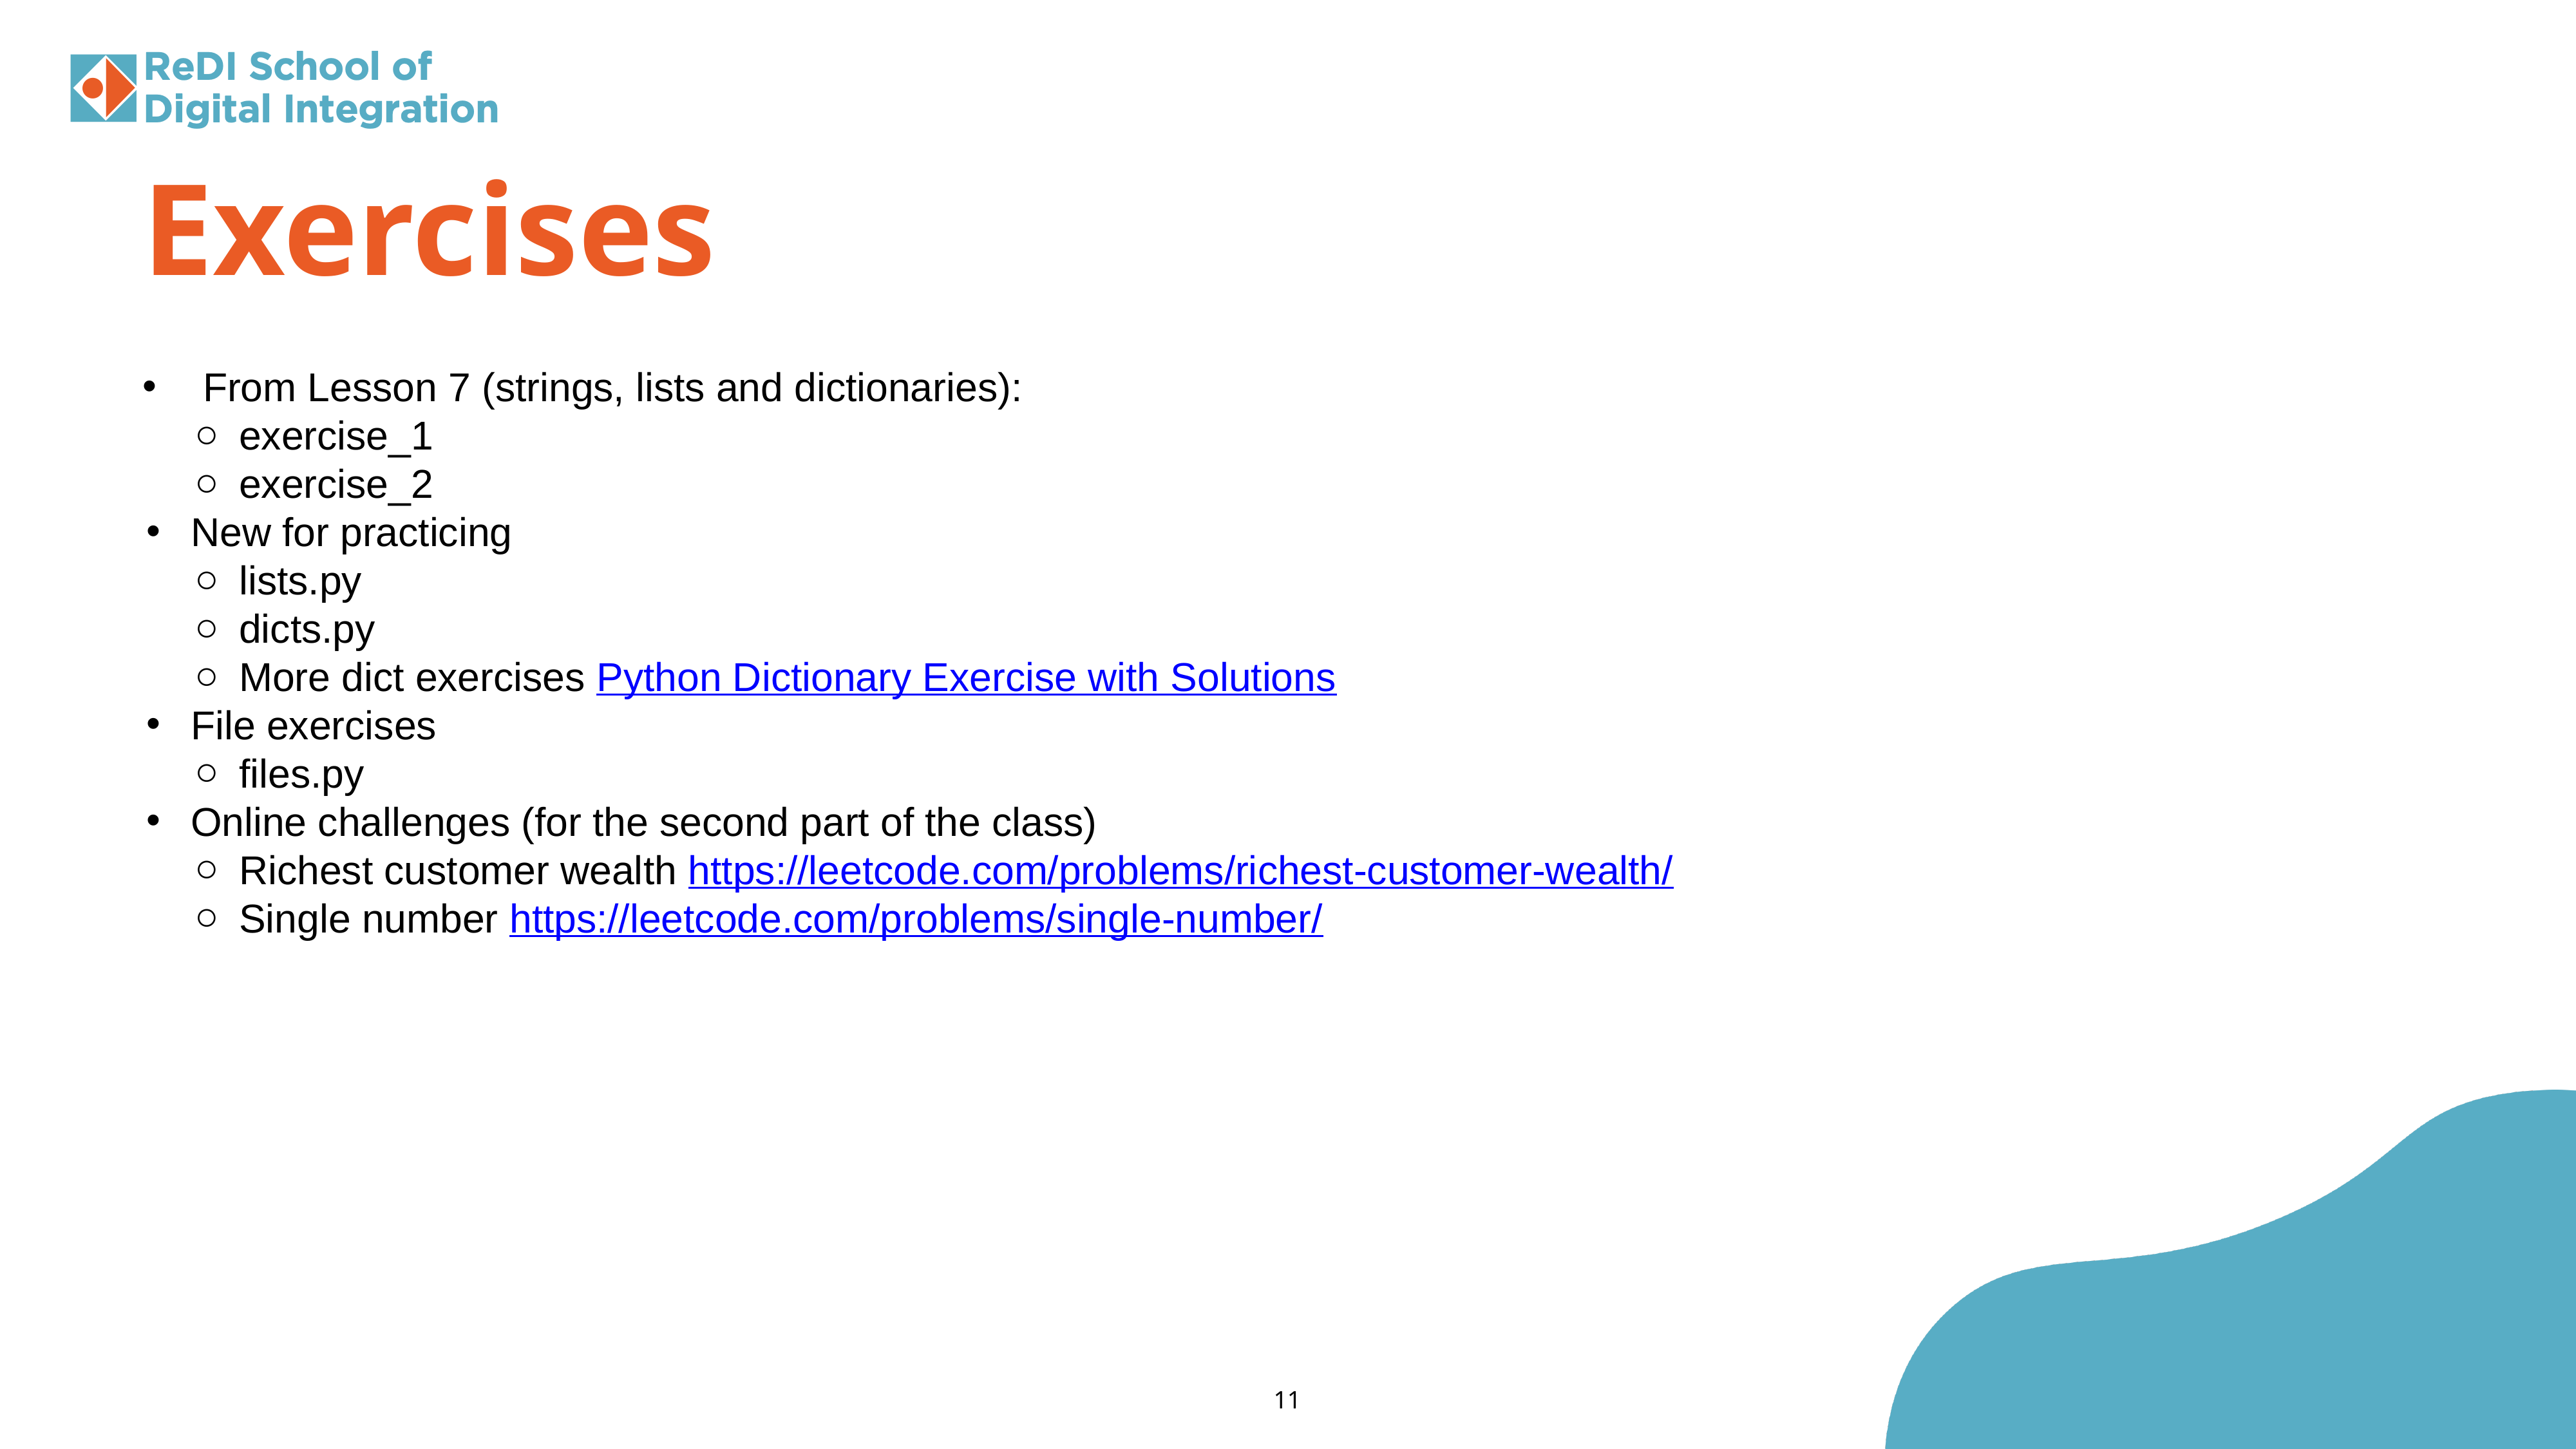

Exercises
From Lesson 7 (strings, lists and dictionaries):
exercise_1
exercise_2
New for practicing
lists.py
dicts.py
More dict exercises Python Dictionary Exercise with Solutions
File exercises
files.py
Online challenges (for the second part of the class)
Richest customer wealth https://leetcode.com/problems/richest-customer-wealth/
Single number https://leetcode.com/problems/single-number/